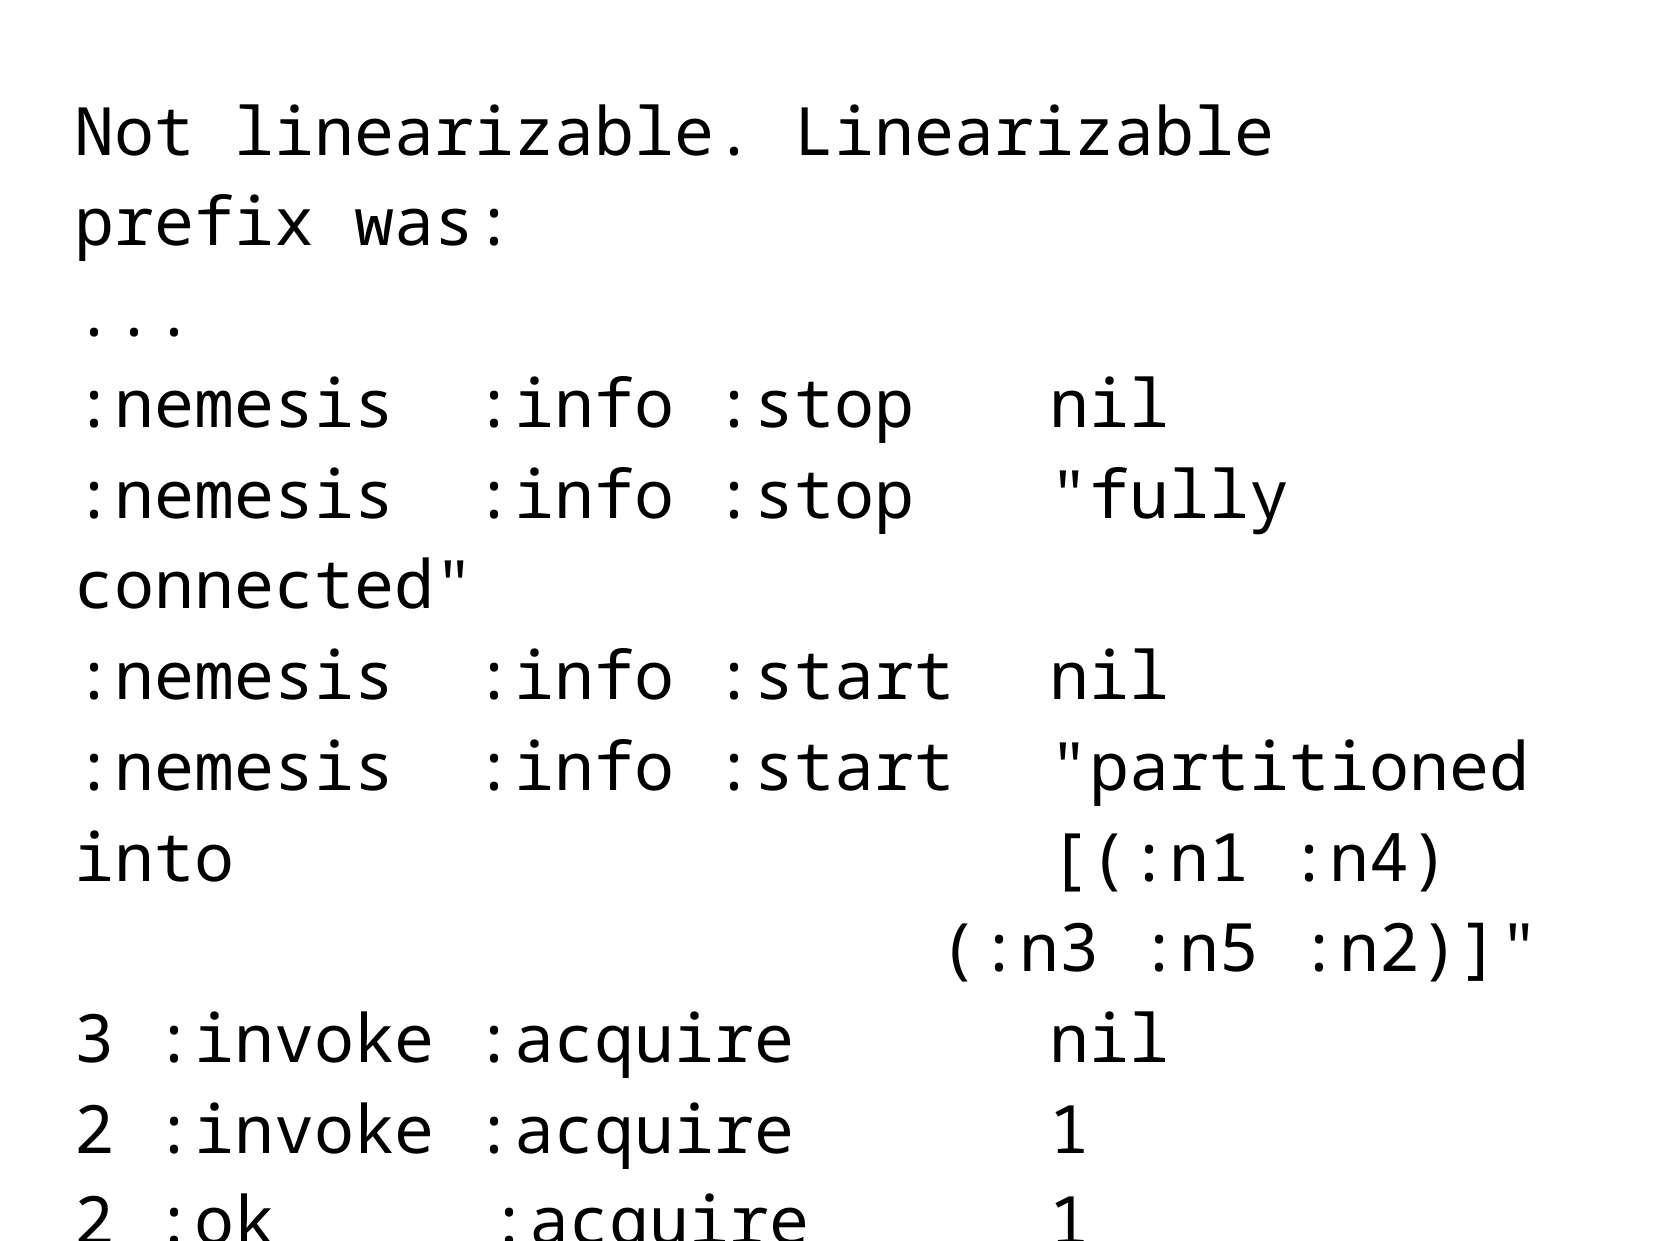

Not linearizable. Linearizable prefix was:
...
:nemesis :info :stop 		nil
:nemesis :info :stop 		"fully connected"
:nemesis :info :start 	nil
:nemesis :info :start 	"partitioned into 											[(:n1 :n4)
											 (:n3 :n5 :n2)]"
3 :invoke :acquire 			nil
2 :invoke :acquire 			1
2 :ok 		 :acquire 			1
1 :invoke :acquire 			2
Followed by inconsistent operation:
1 :ok :acquire 				2